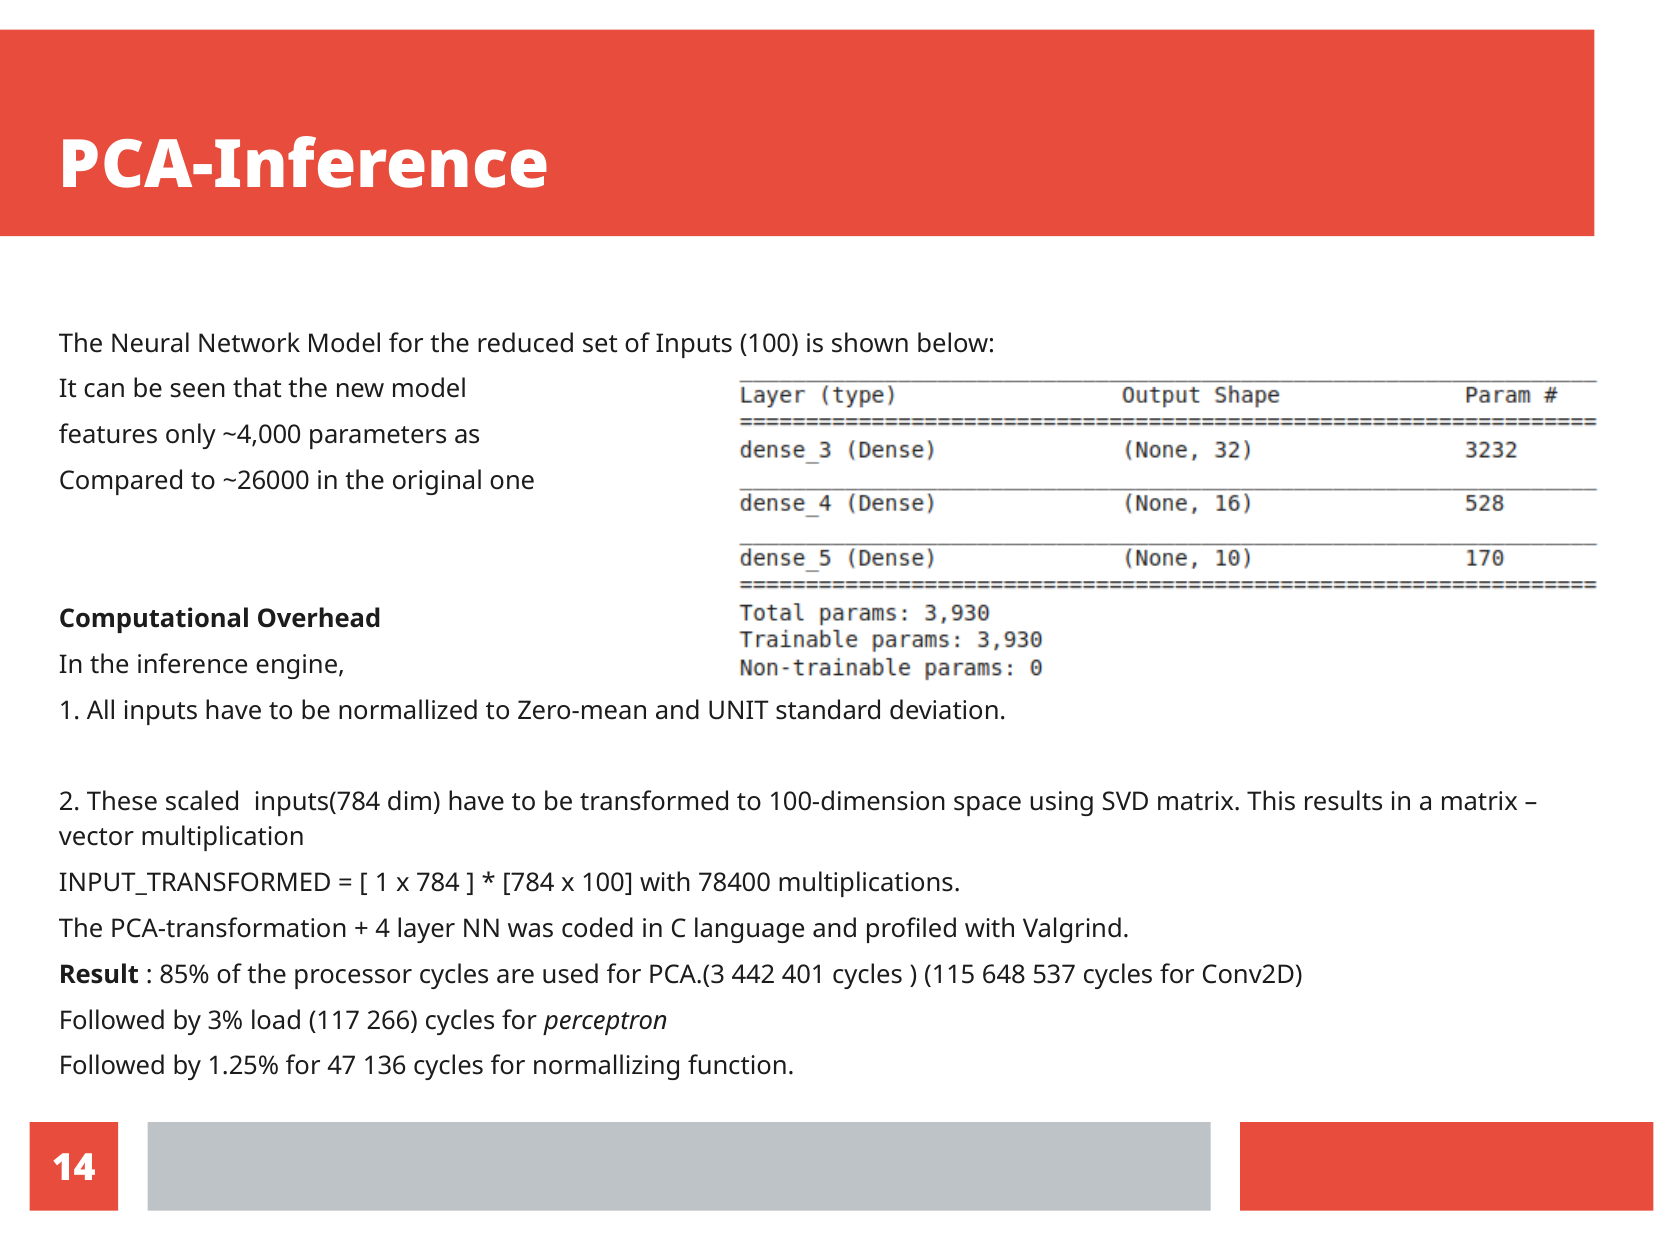

# PCA-Inference
The Neural Network Model for the reduced set of Inputs (100) is shown below:
It can be seen that the new model
features only ~4,000 parameters as
Compared to ~26000 in the original one
Computational Overhead
In the inference engine,
1. All inputs have to be normallized to Zero-mean and UNIT standard deviation.
2. These scaled inputs(784 dim) have to be transformed to 100-dimension space using SVD matrix. This results in a matrix – vector multiplication
INPUT_TRANSFORMED = [ 1 x 784 ] * [784 x 100] with 78400 multiplications.
The PCA-transformation + 4 layer NN was coded in C language and profiled with Valgrind.
Result : 85% of the processor cycles are used for PCA.(3 442 401 cycles ) (115 648 537 cycles for Conv2D)
Followed by 3% load (117 266) cycles for perceptron
Followed by 1.25% for 47 136 cycles for normallizing function.
14